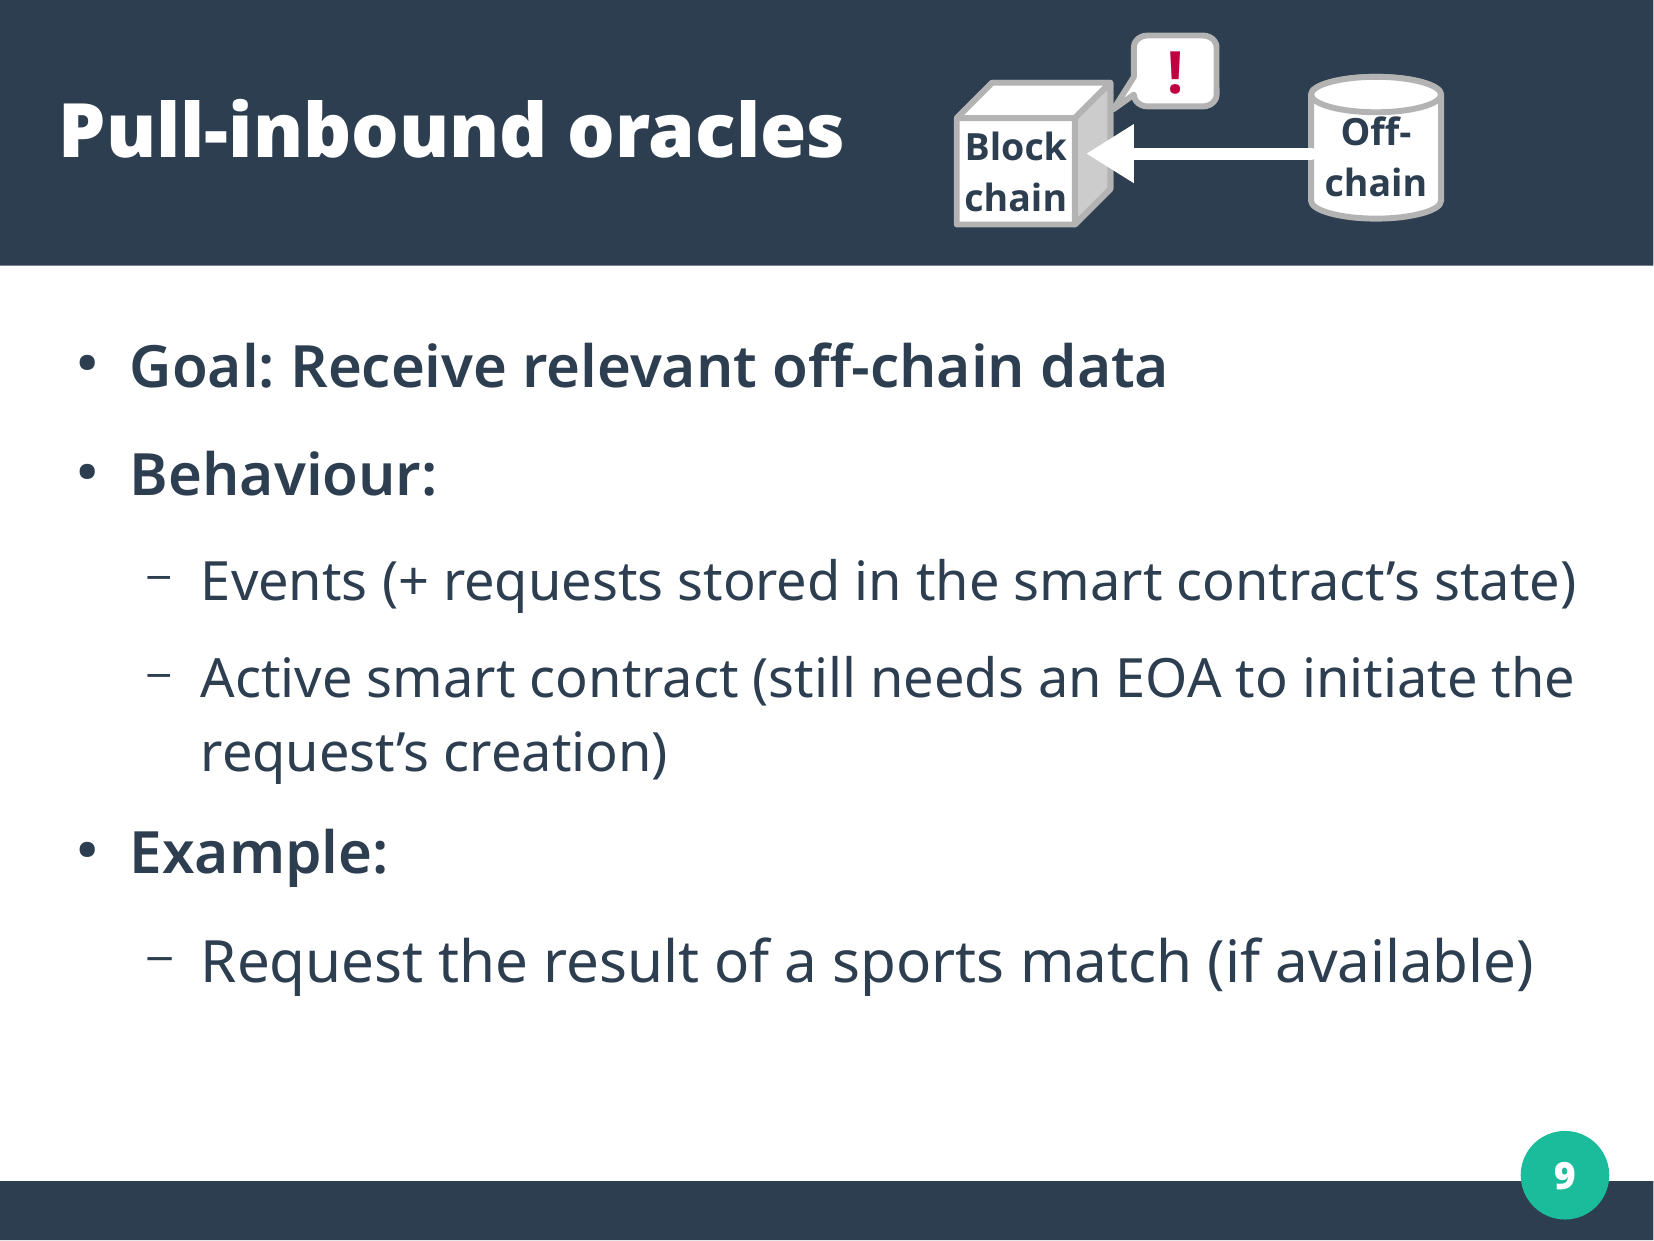

!
Off-
chain
Block
chain
# Pull-inbound oracles
Goal: Receive relevant off-chain data
Behaviour:
Events (+ requests stored in the smart contract’s state)
Active smart contract (still needs an EOA to initiate the request’s creation)
Example:
Request the result of a sports match (if available)
9